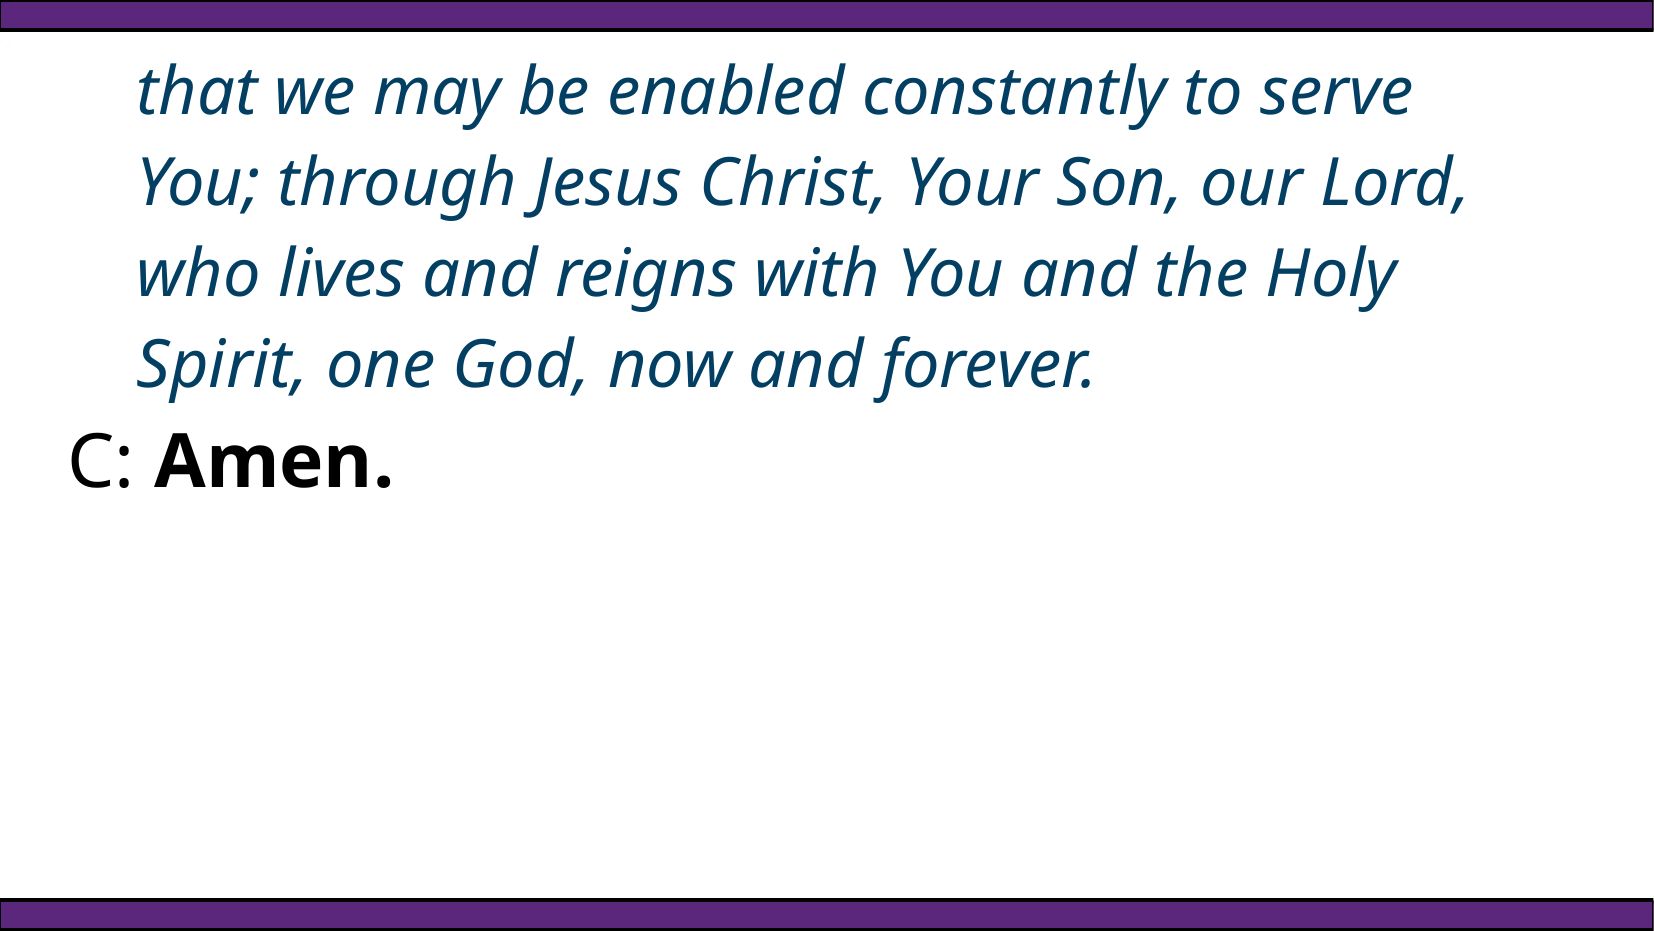

that we may be enabled constantly to serve
 You; through Jesus Christ, Your Son, our Lord,
 who lives and reigns with You and the Holy
 Spirit, one God, now and forever.
C: Amen.